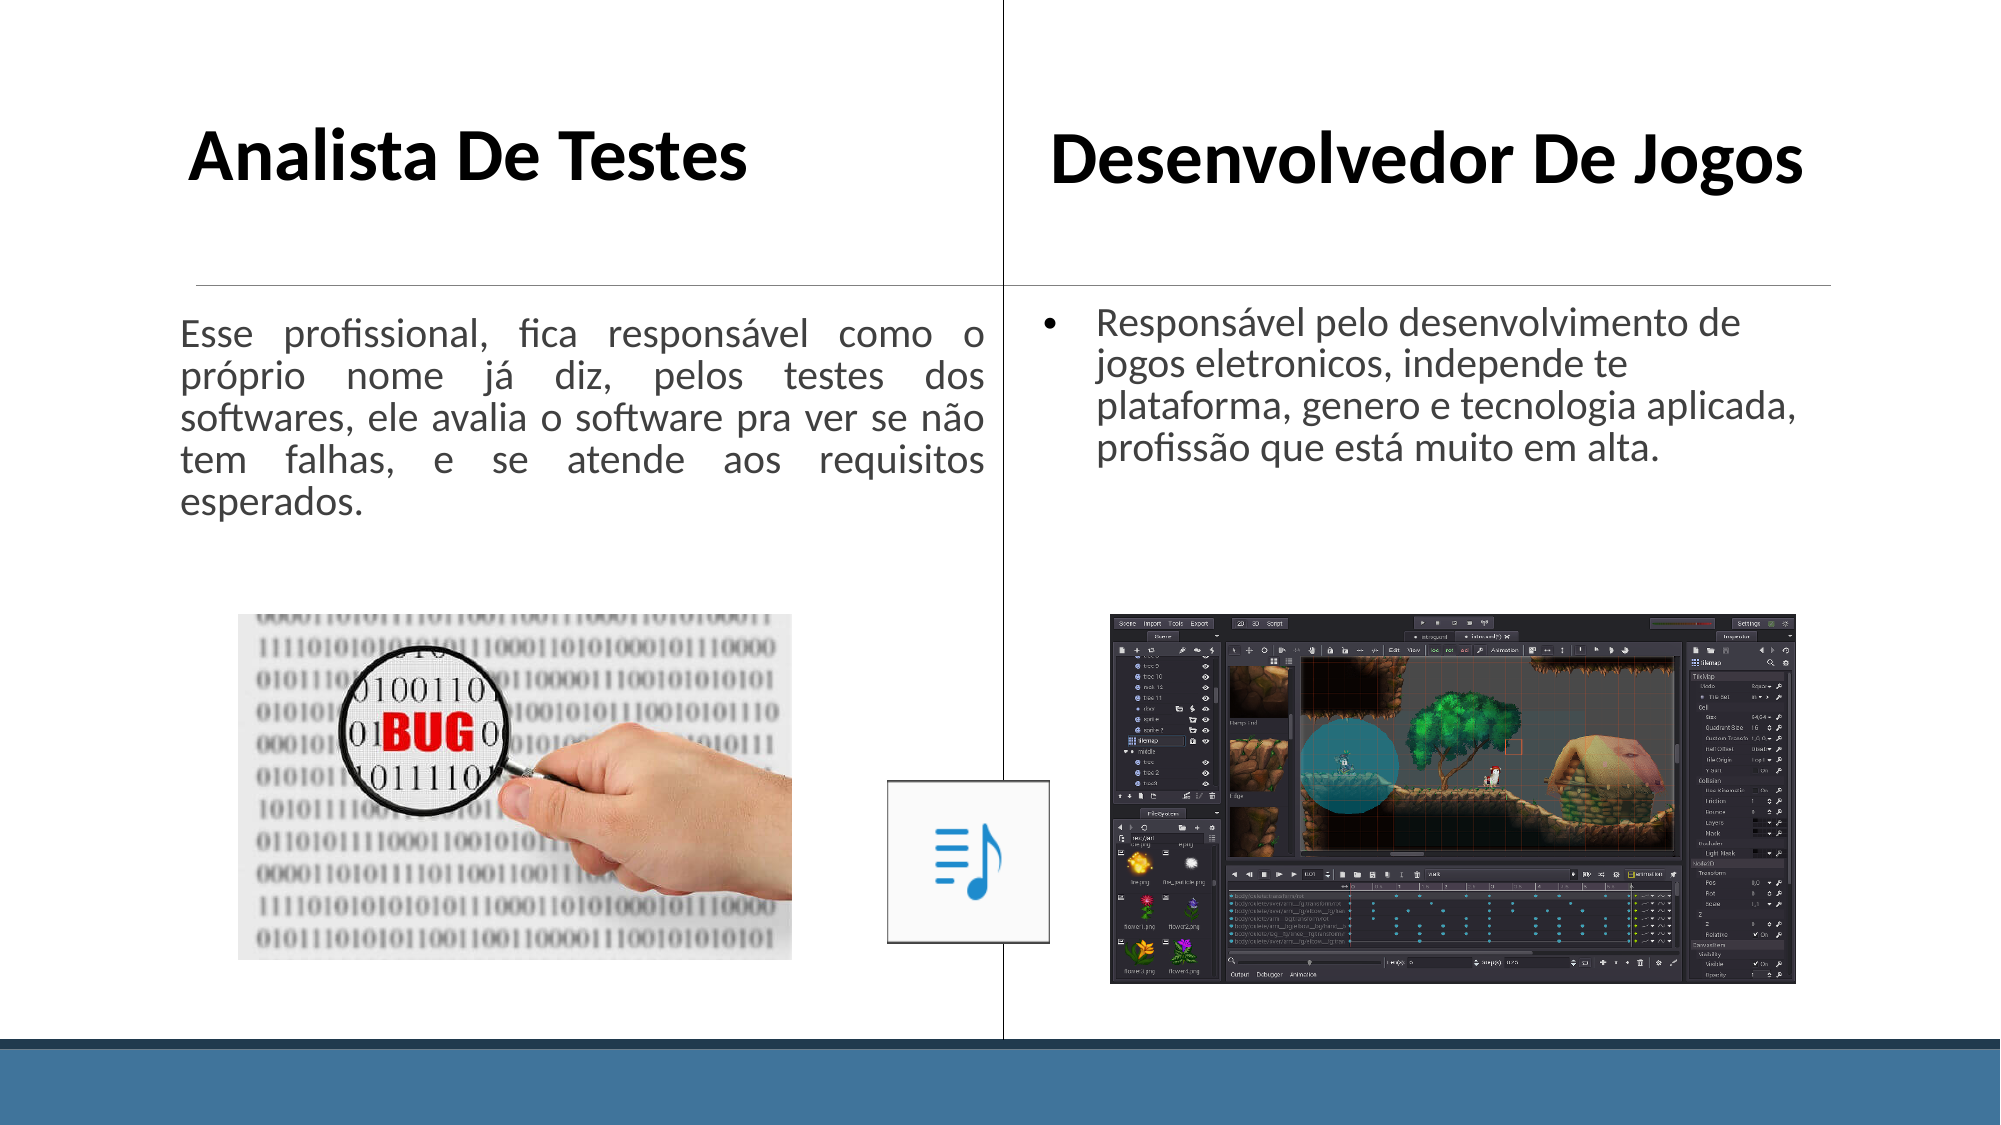

Analista De Testes
Desenvolvedor De Jogos
Responsável pelo desenvolvimento de jogos eletronicos, independe te plataforma, genero e tecnologia aplicada, profissão que está muito em alta.
Esse profissional, fica responsável como o próprio nome já diz, pelos testes dos softwares, ele avalia o software pra ver se não tem falhas, e se atende aos requisitos esperados.